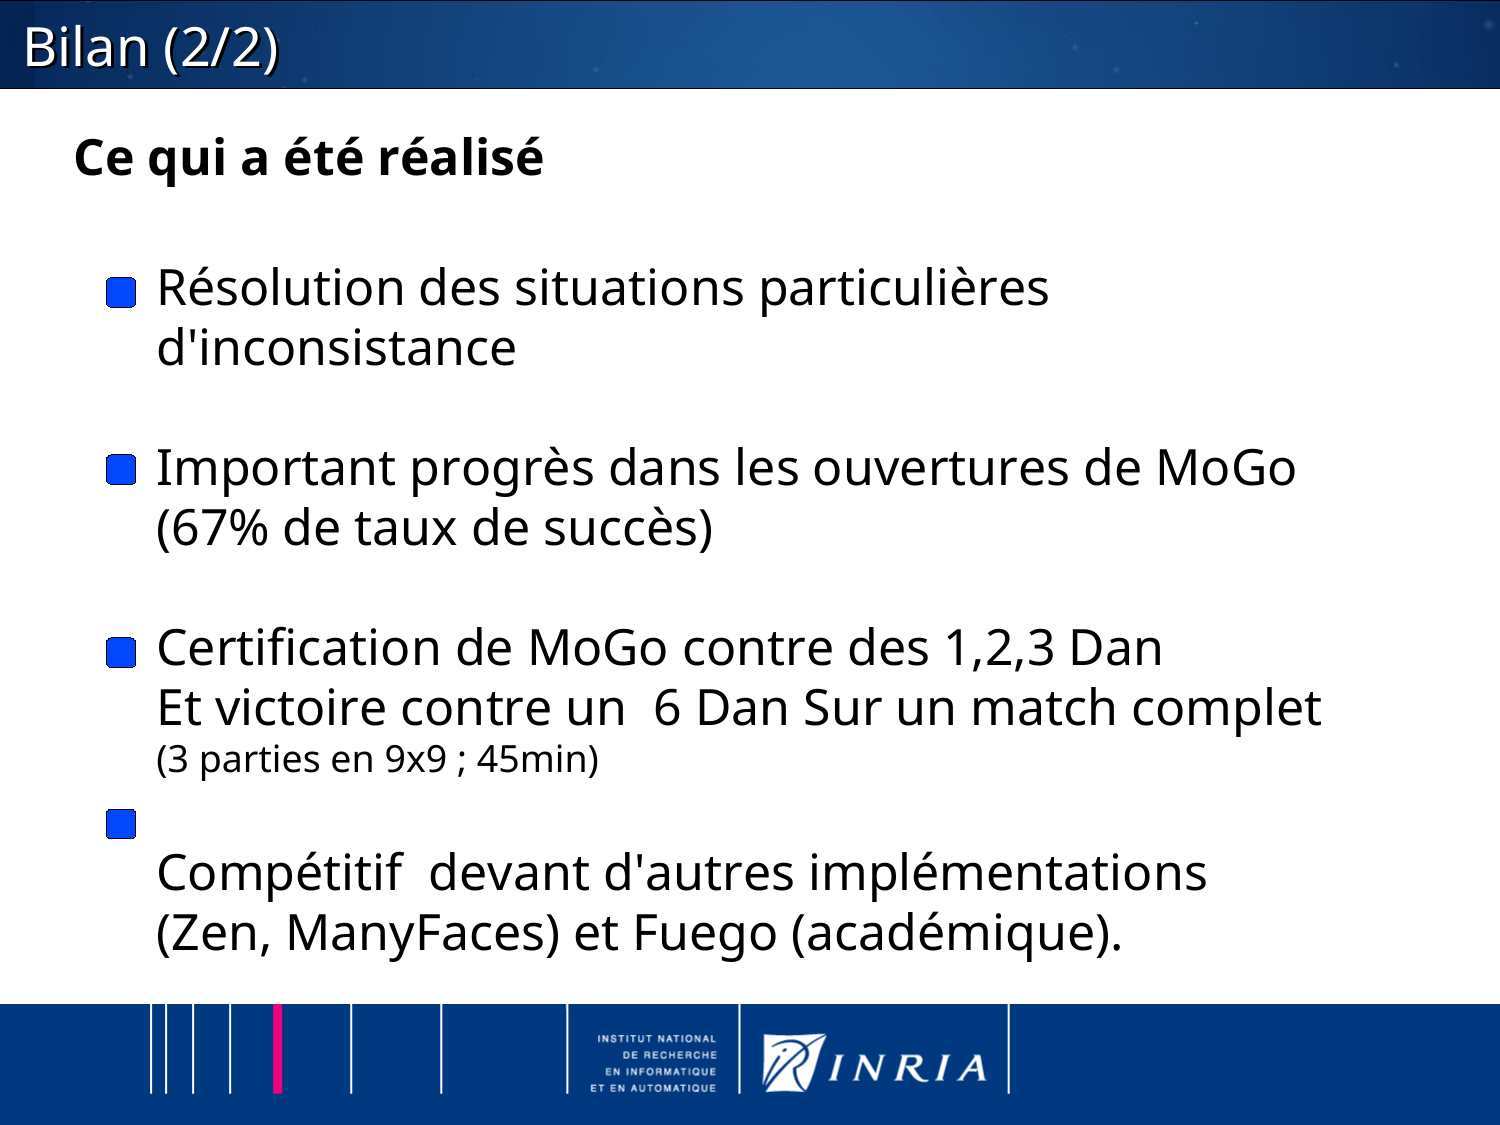

Bilan (2/2)
Ce qui a été réalisé
Résolution des situations particulières d'inconsistance
Important progrès dans les ouvertures de MoGo (67% de taux de succès)
Certification de MoGo contre des 1,2,3 Dan
Et victoire contre un 6 Dan Sur un match complet
(3 parties en 9x9 ; 45min)
Compétitif devant d'autres implémentations
(Zen, ManyFaces) et Fuego (académique).